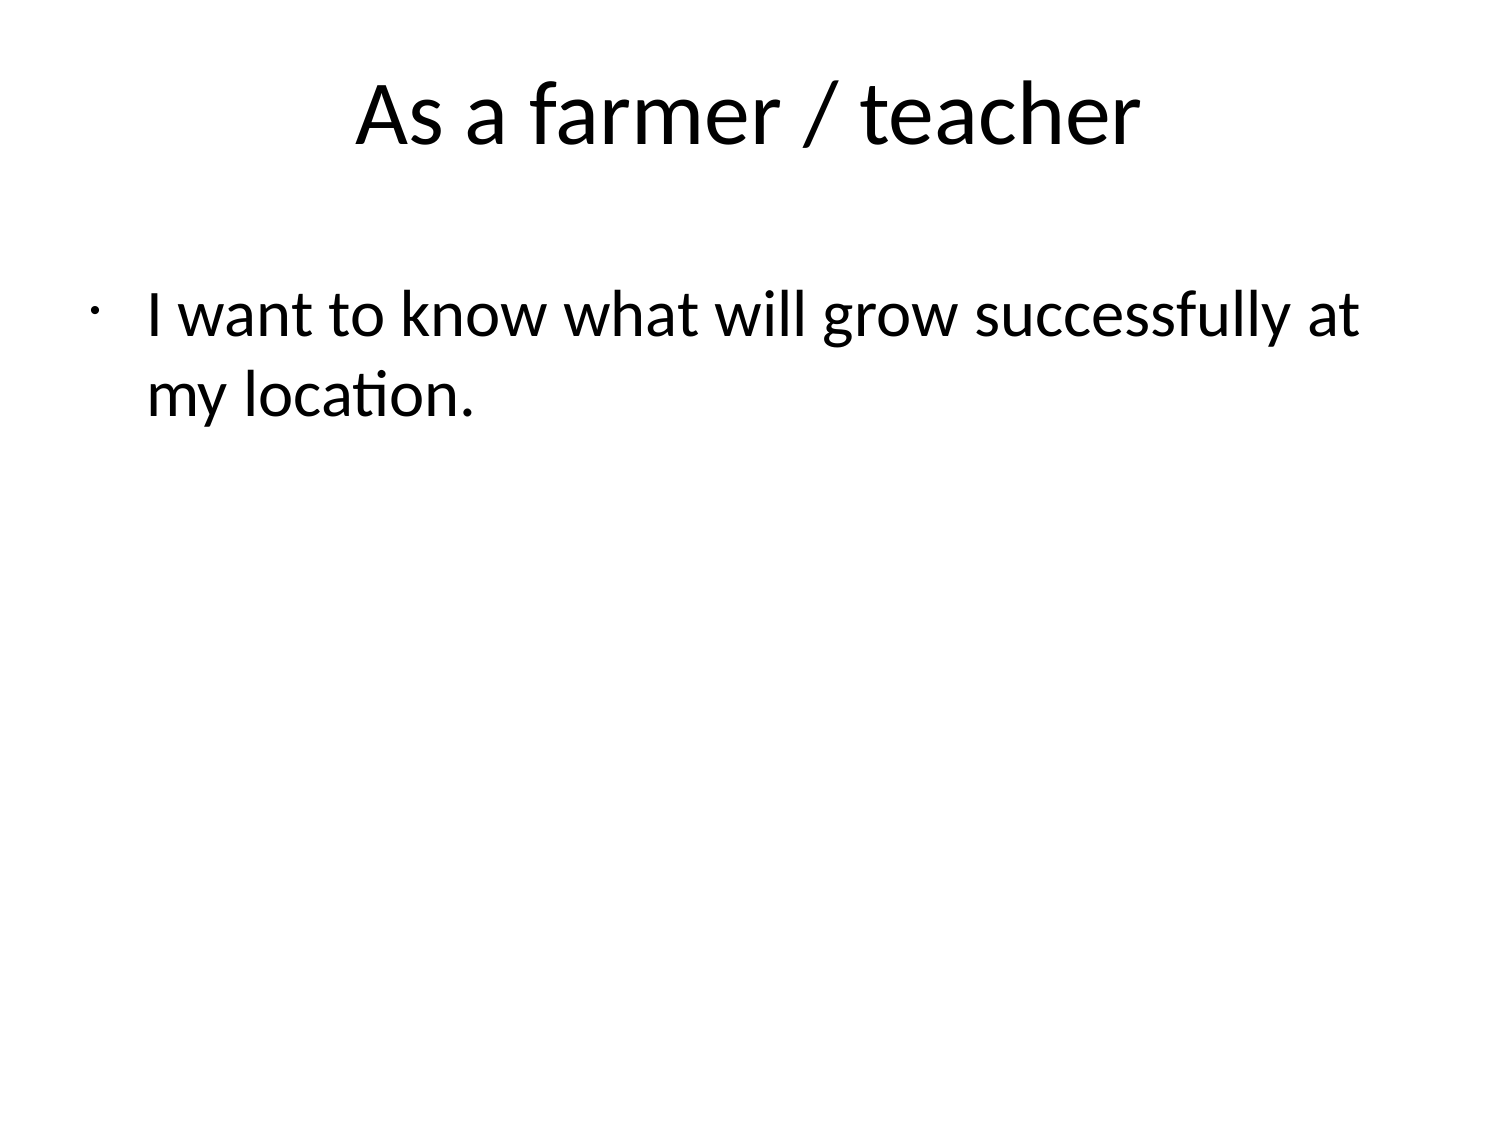

# As a farmer / teacher
I want to know what will grow successfully at my location.